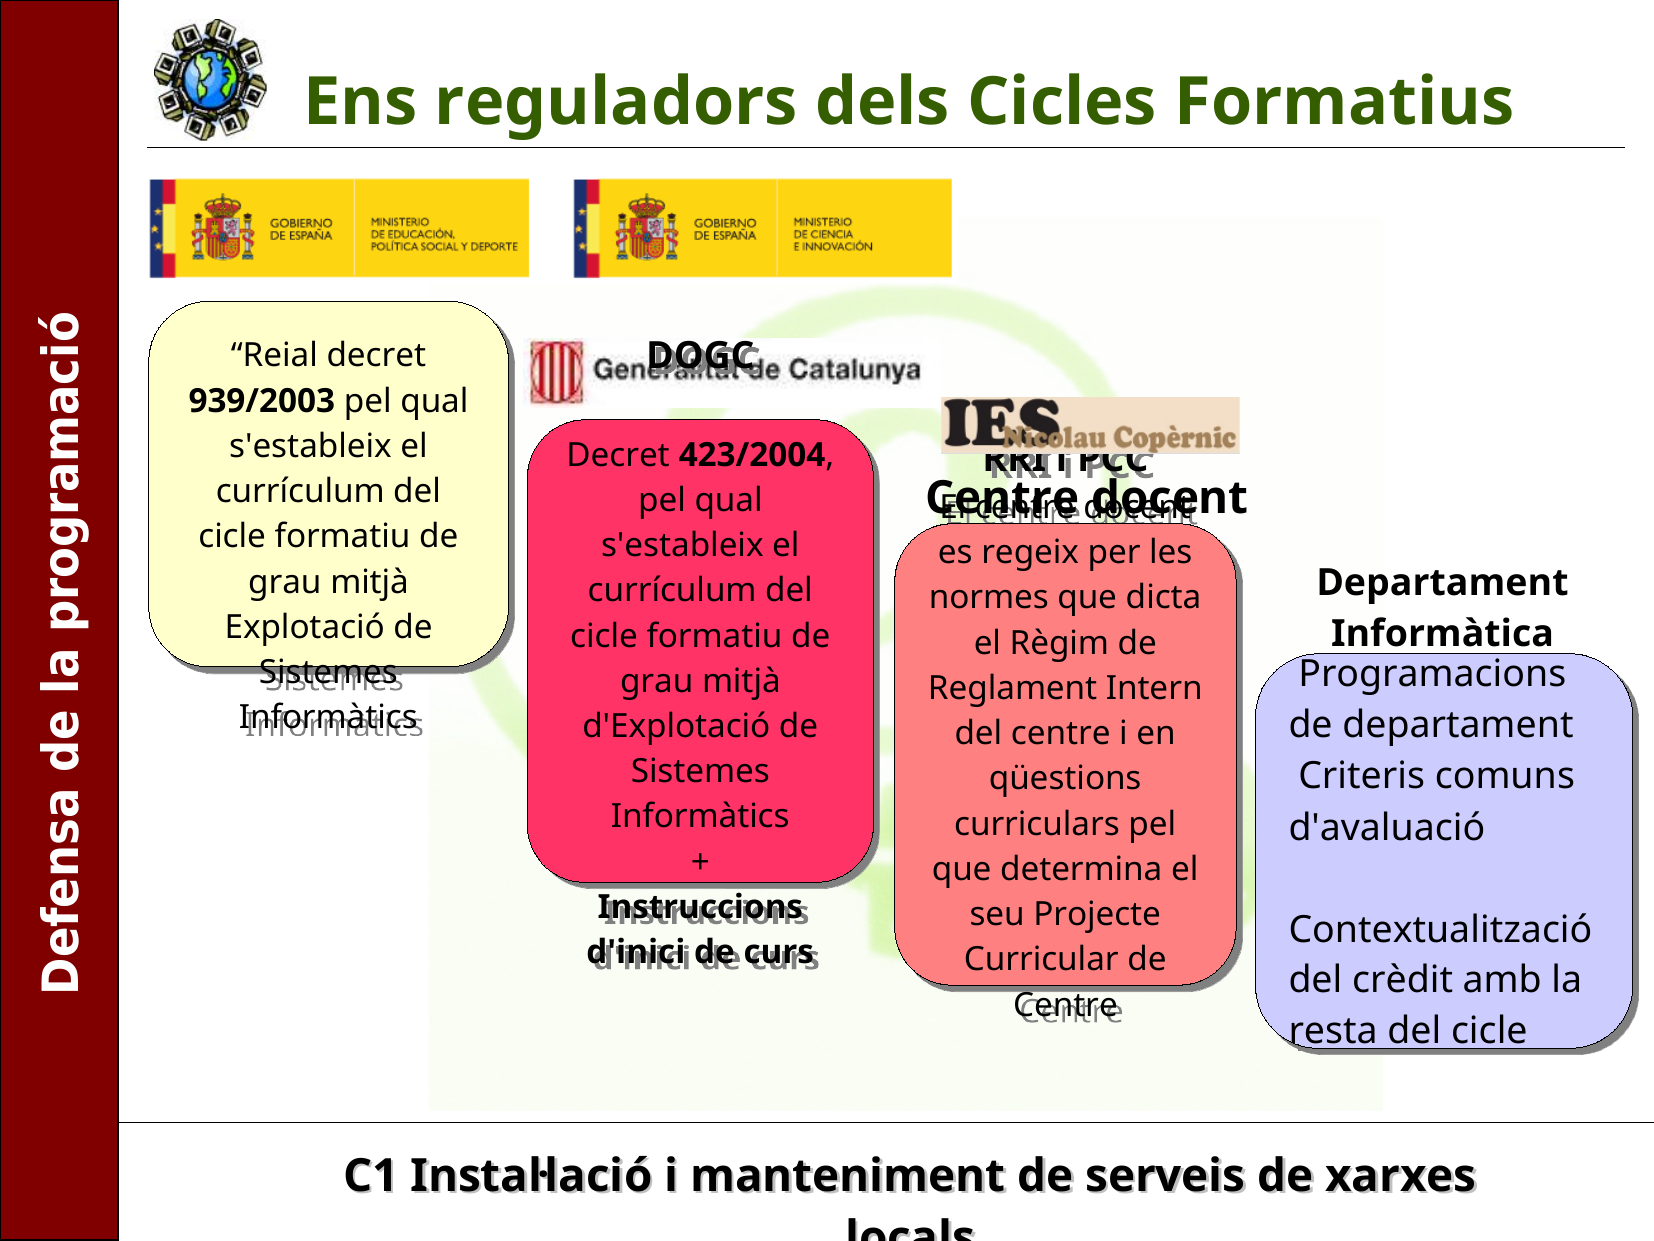

# Ens reguladors dels Cicles Formatius
BOE
“Reial decret 939/2003 pel qual s'estableix el currículum del cicle formatiu de grau mitjà Explotació de Sistemes Informàtics
DOGC
Decret 423/2004, pel qual s'estableix el currículum del cicle formatiu de grau mitjà d'Explotació de Sistemes Informàtics
+
Instruccions d'inici de curs
Centre docent
RRI i PCC
El centre docent es regeix per les normes que dicta el Règim de Reglament Intern del centre i en qüestions curriculars pel que determina el seu Projecte Curricular de Centre
Departament
Informàtica
 Programacions de departament
 Criteris comuns d'avaluació
 Contextualització del crèdit amb la resta del cicle